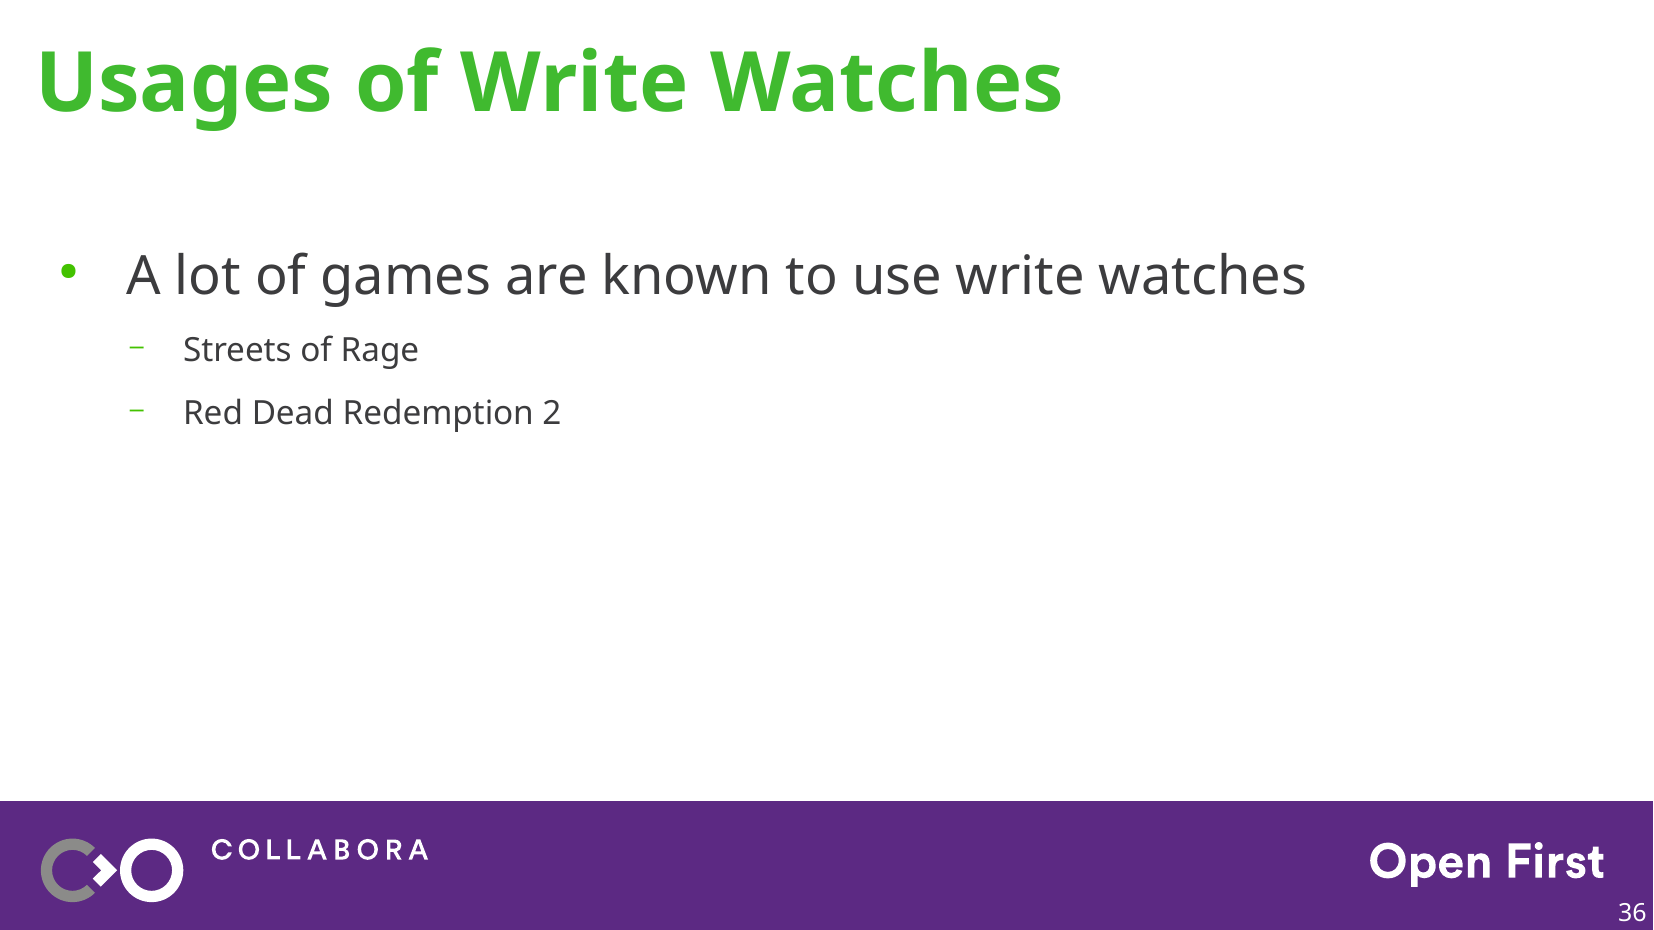

# Usages of Write Watches
 A lot of games are known to use write watches
Streets of Rage
Red Dead Redemption 2